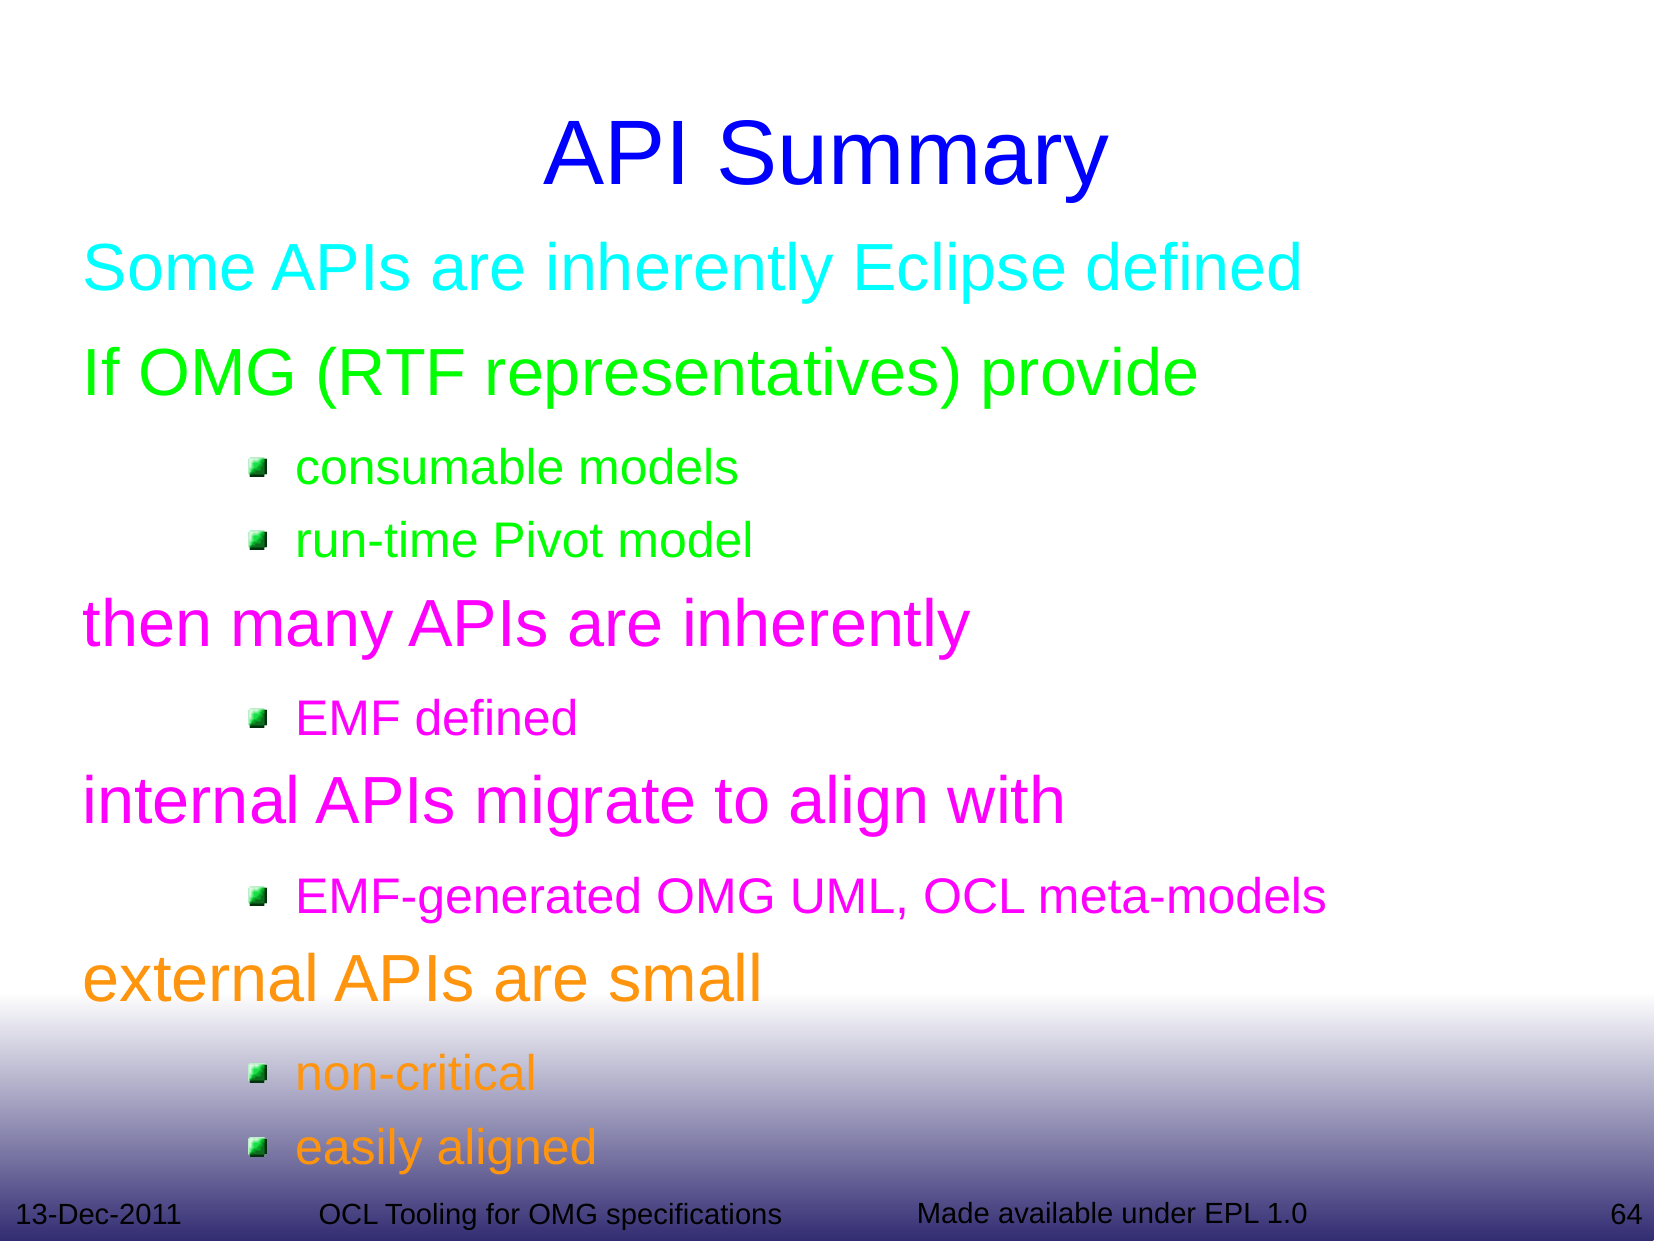

# API Summary
Some APIs are inherently Eclipse defined
If OMG (RTF representatives) provide
consumable models
run-time Pivot model
then many APIs are inherently
EMF defined
internal APIs migrate to align with
EMF-generated OMG UML, OCL meta-models
external APIs are small
non-critical
easily aligned
13-Dec-2011
OCL Tooling for OMG specifications
64